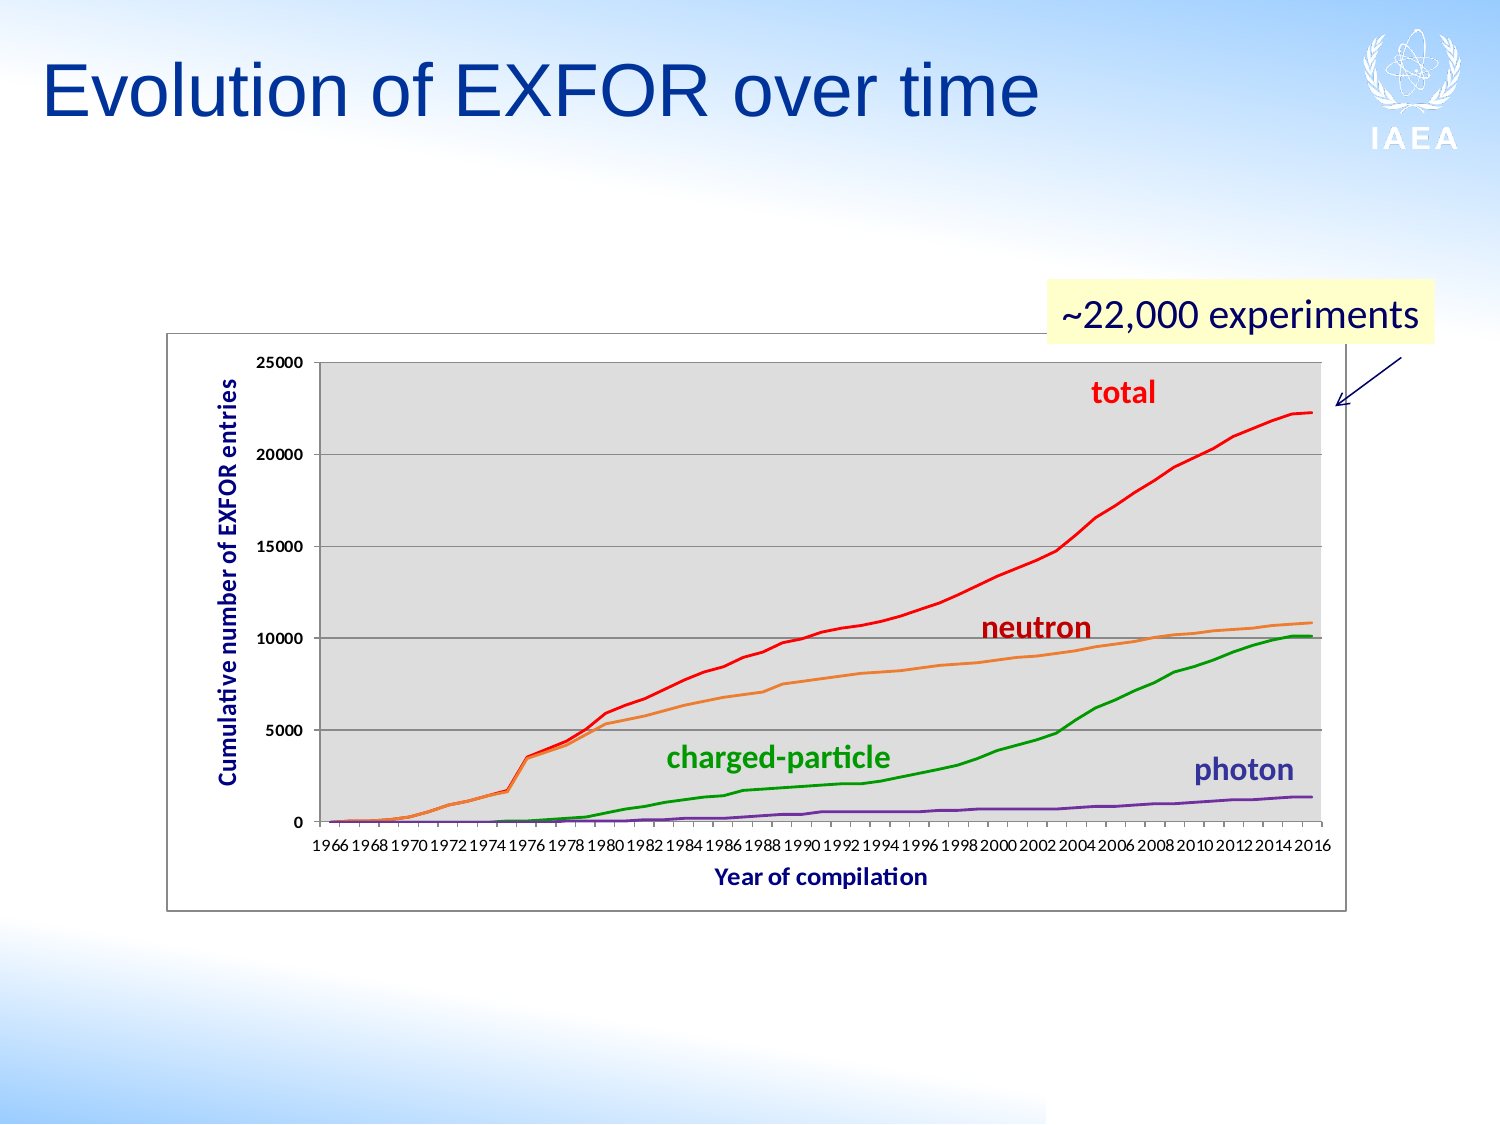

# Evolution of EXFOR over time
~22,000 experiments
total
neutron
charged-particle
photon